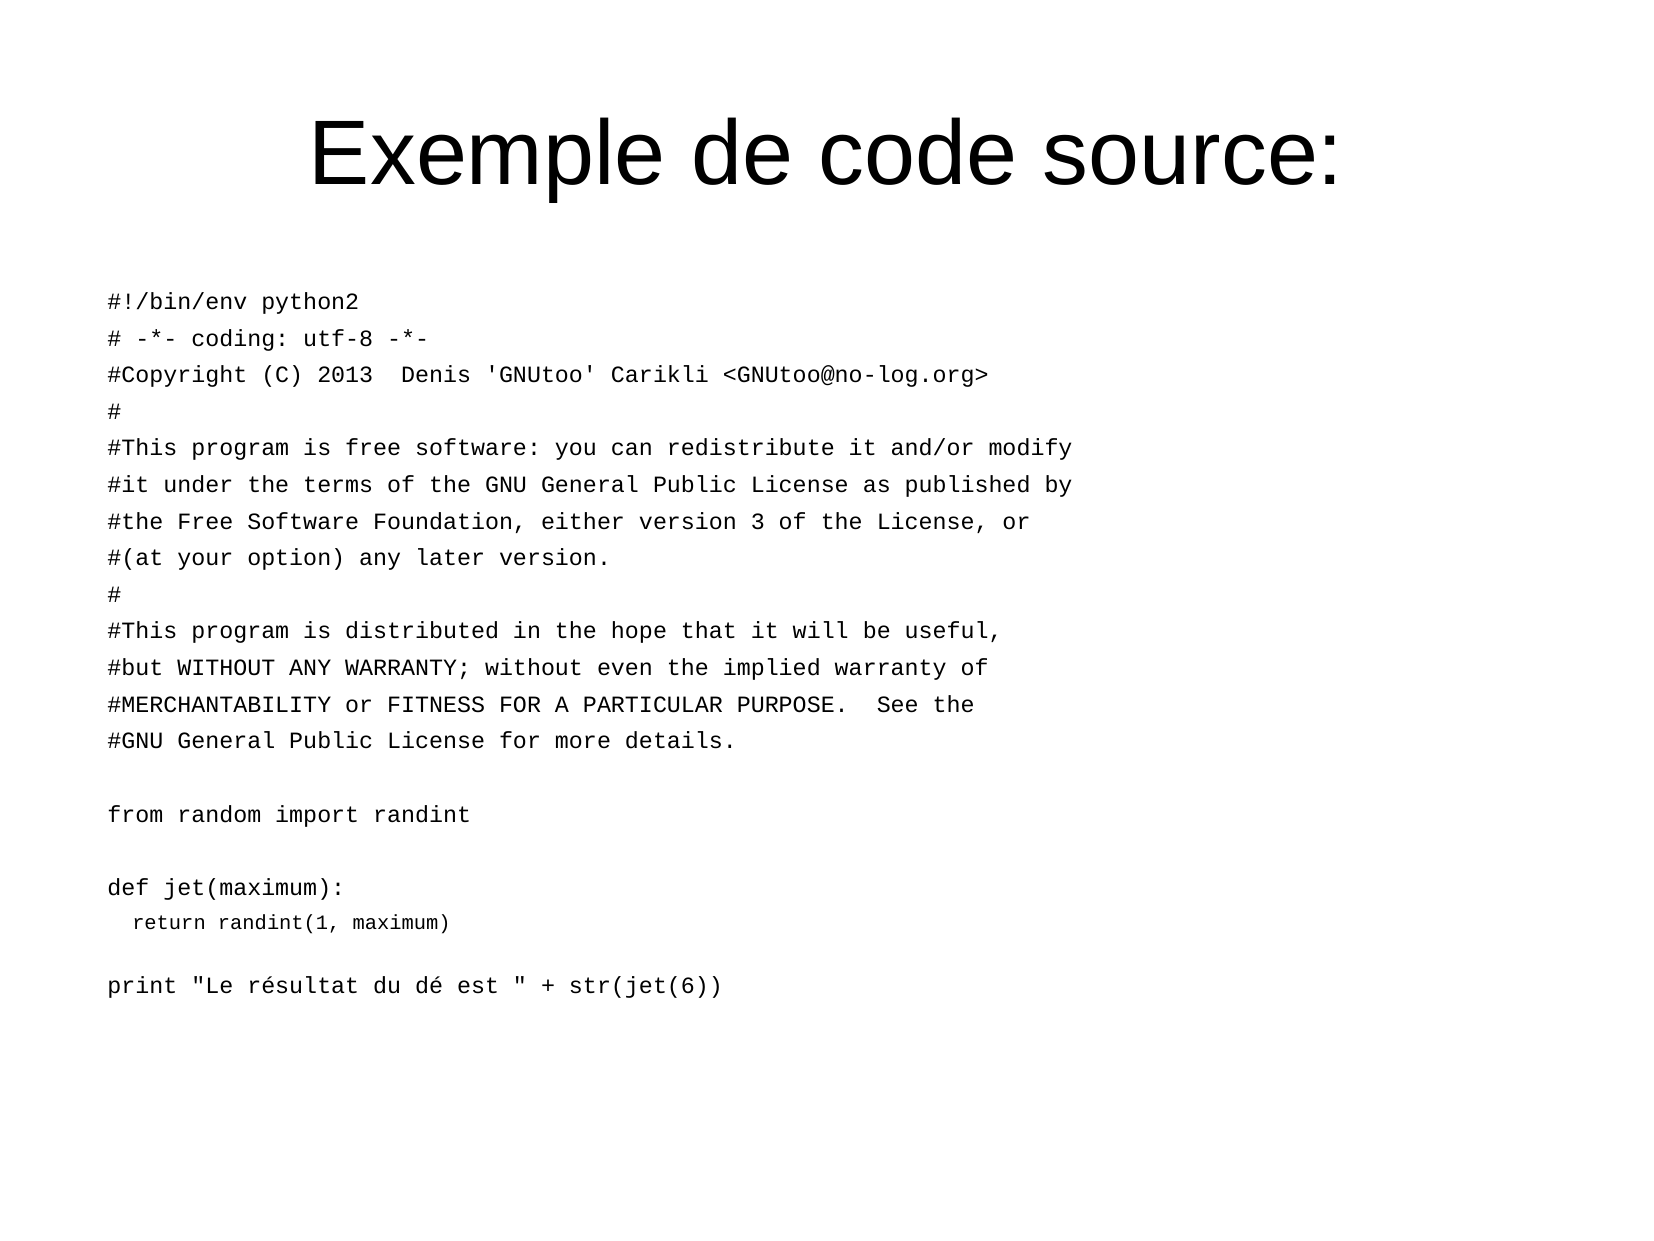

# Exemple de code source:
#!/bin/env python2
# -*- coding: utf-8 -*-
#Copyright (C) 2013 Denis 'GNUtoo' Carikli <GNUtoo@no-log.org>
#
#This program is free software: you can redistribute it and/or modify
#it under the terms of the GNU General Public License as published by
#the Free Software Foundation, either version 3 of the License, or
#(at your option) any later version.
#
#This program is distributed in the hope that it will be useful,
#but WITHOUT ANY WARRANTY; without even the implied warranty of
#MERCHANTABILITY or FITNESS FOR A PARTICULAR PURPOSE. See the
#GNU General Public License for more details.
from random import randint
def jet(maximum):
return randint(1, maximum)
print "Le résultat du dé est " + str(jet(6))